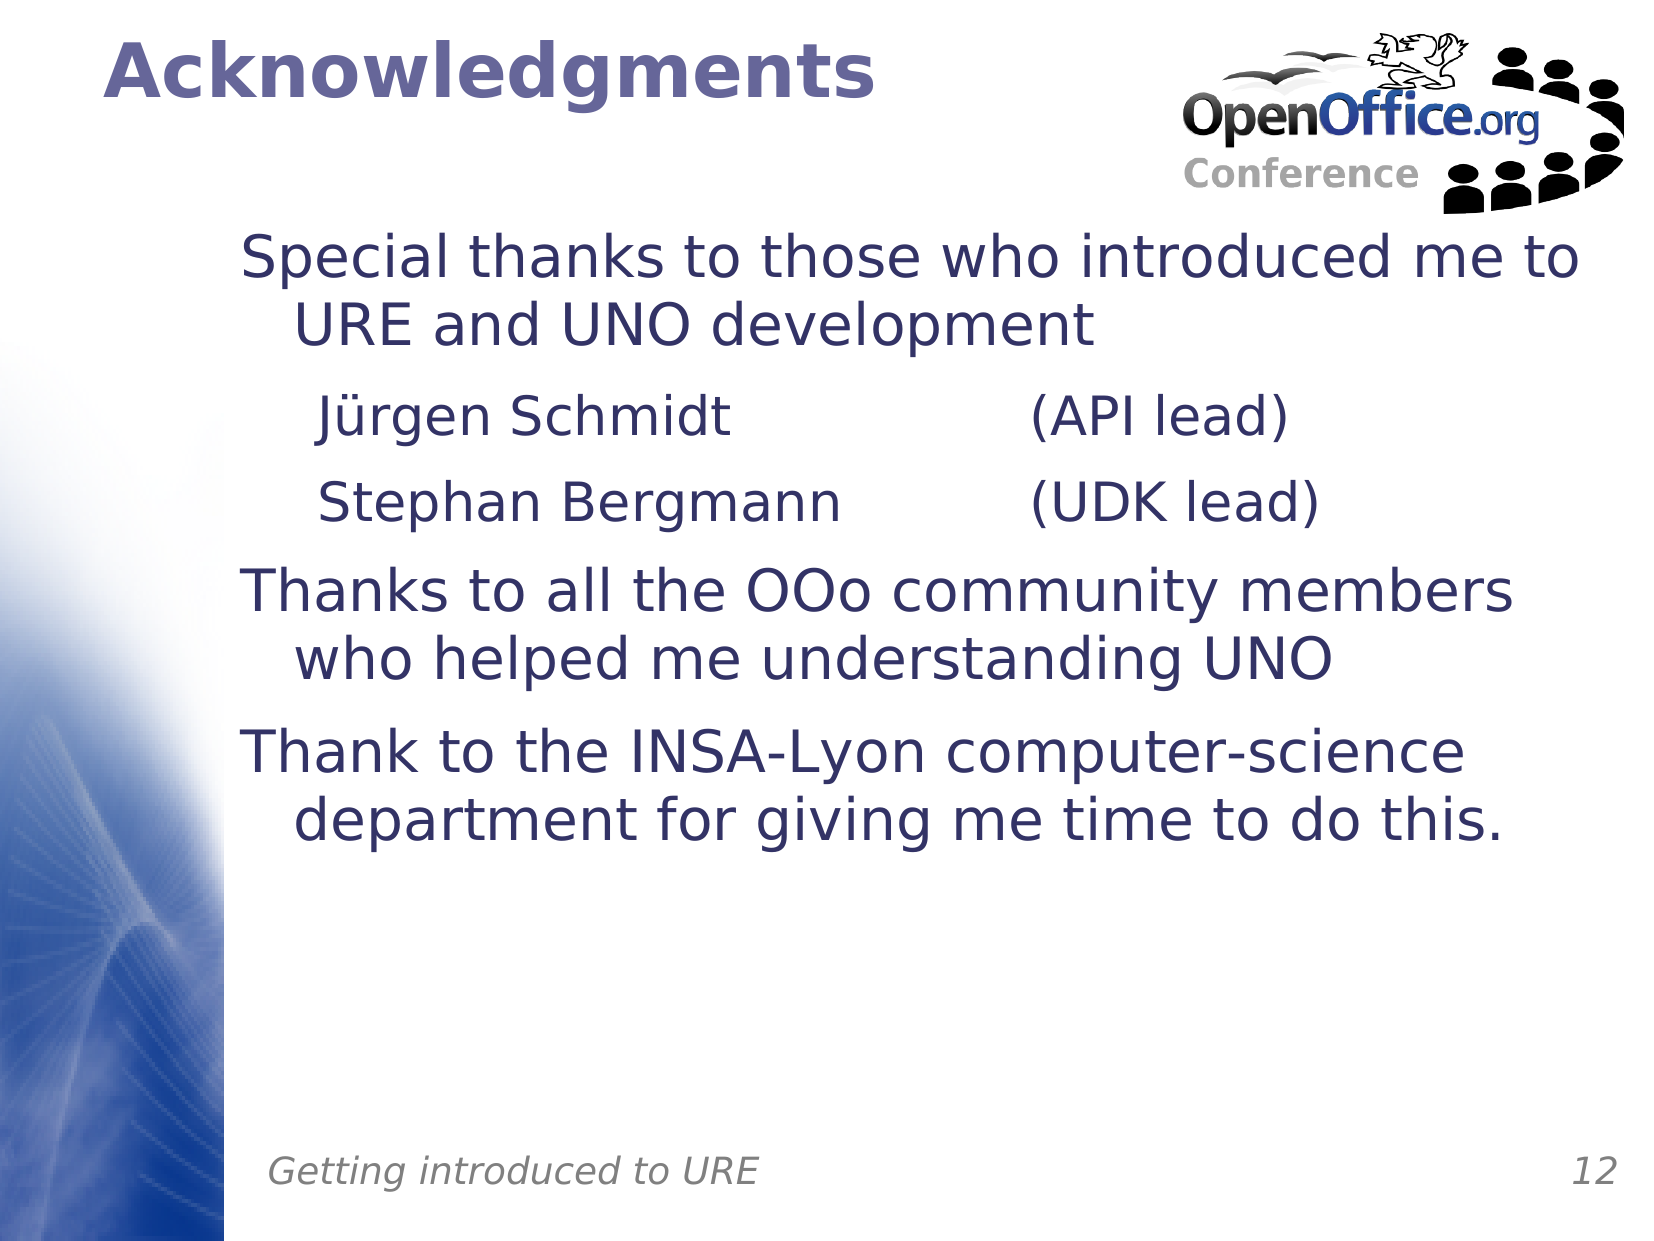

# Acknowledgments
Special thanks to those who introduced me to URE and UNO development
Jürgen Schmidt 				(API lead)
Stephan Bergmann			(UDK lead)
Thanks to all the OOo community members who helped me understanding UNO
Thank to the INSA-Lyon computer-science department for giving me time to do this.